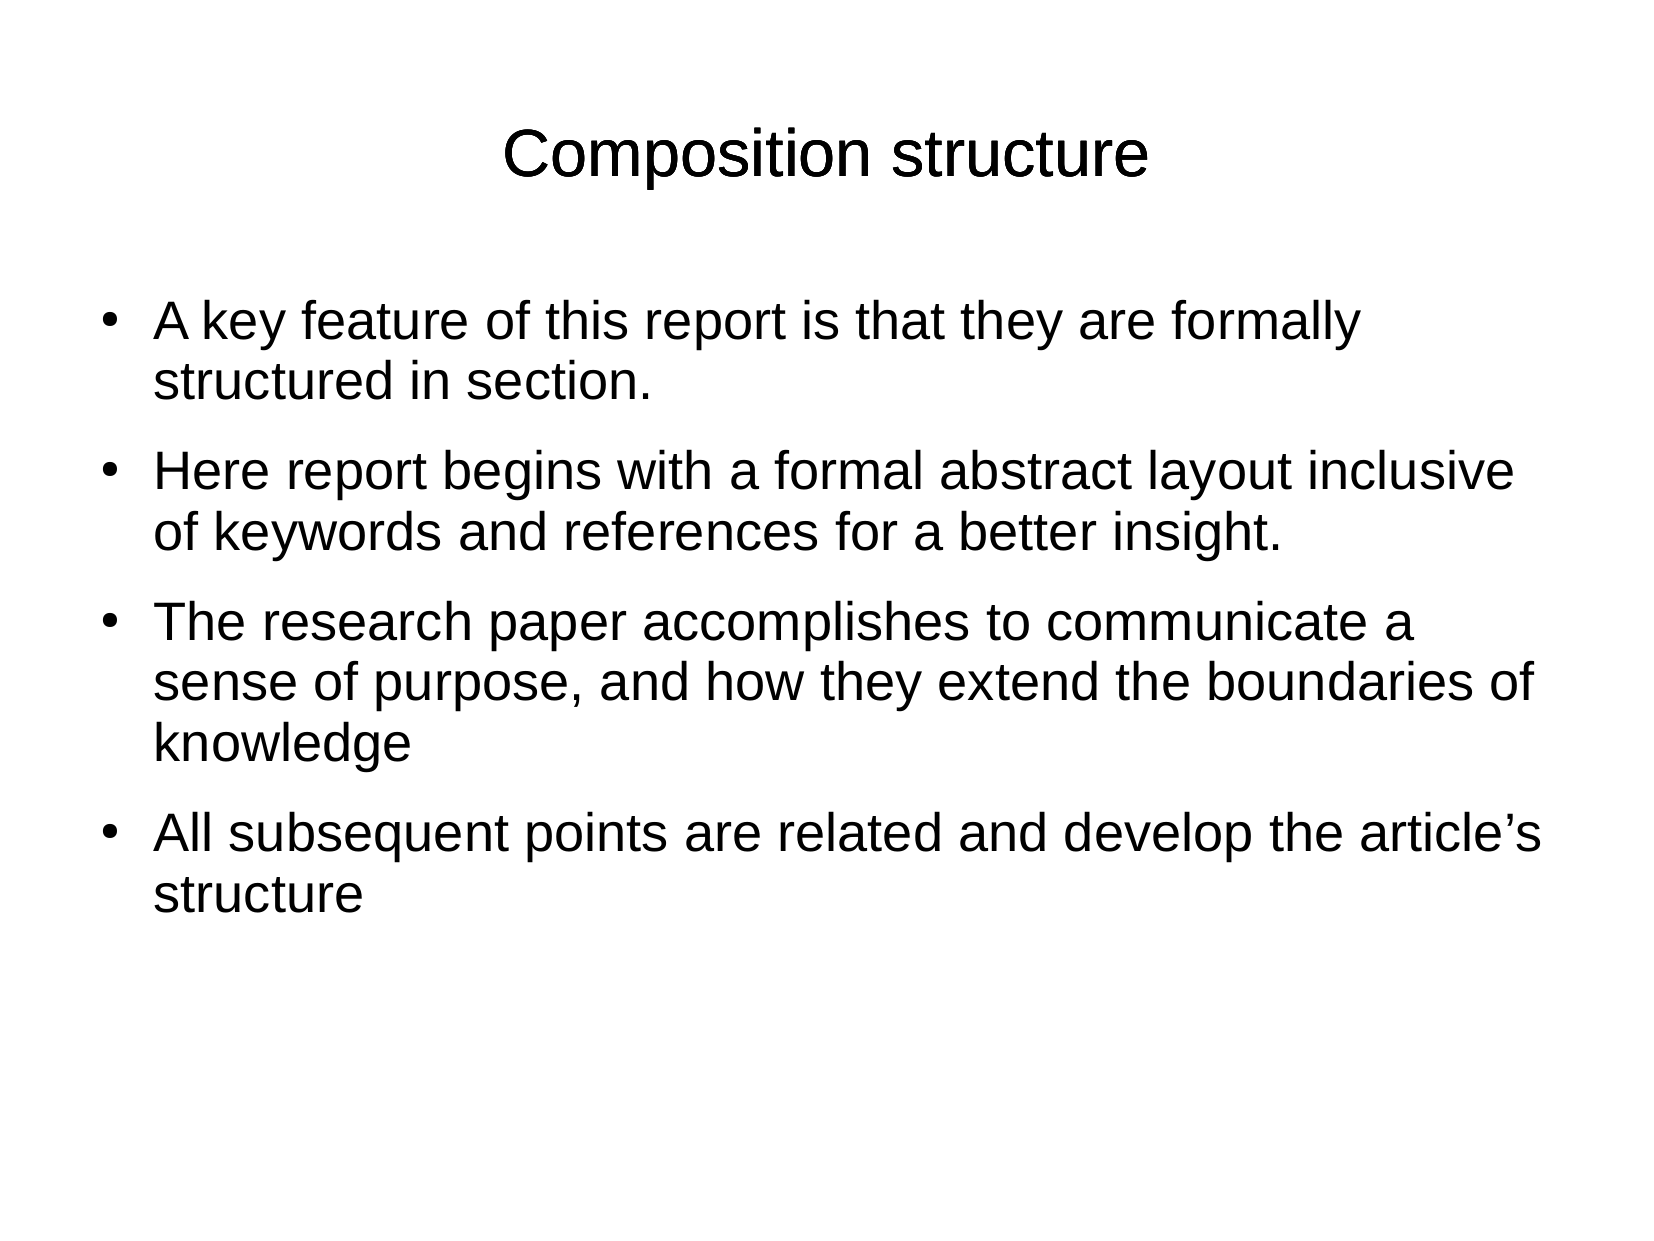

# Composition structure
Composition structure
Composition structure
A key feature of this report is that they are formally structured in section.
Here report begins with a formal abstract layout inclusive of keywords and references for a better insight.
The research paper accomplishes to communicate a sense of purpose, and how they extend the boundaries of knowledge
All subsequent points are related and develop the article’s structure